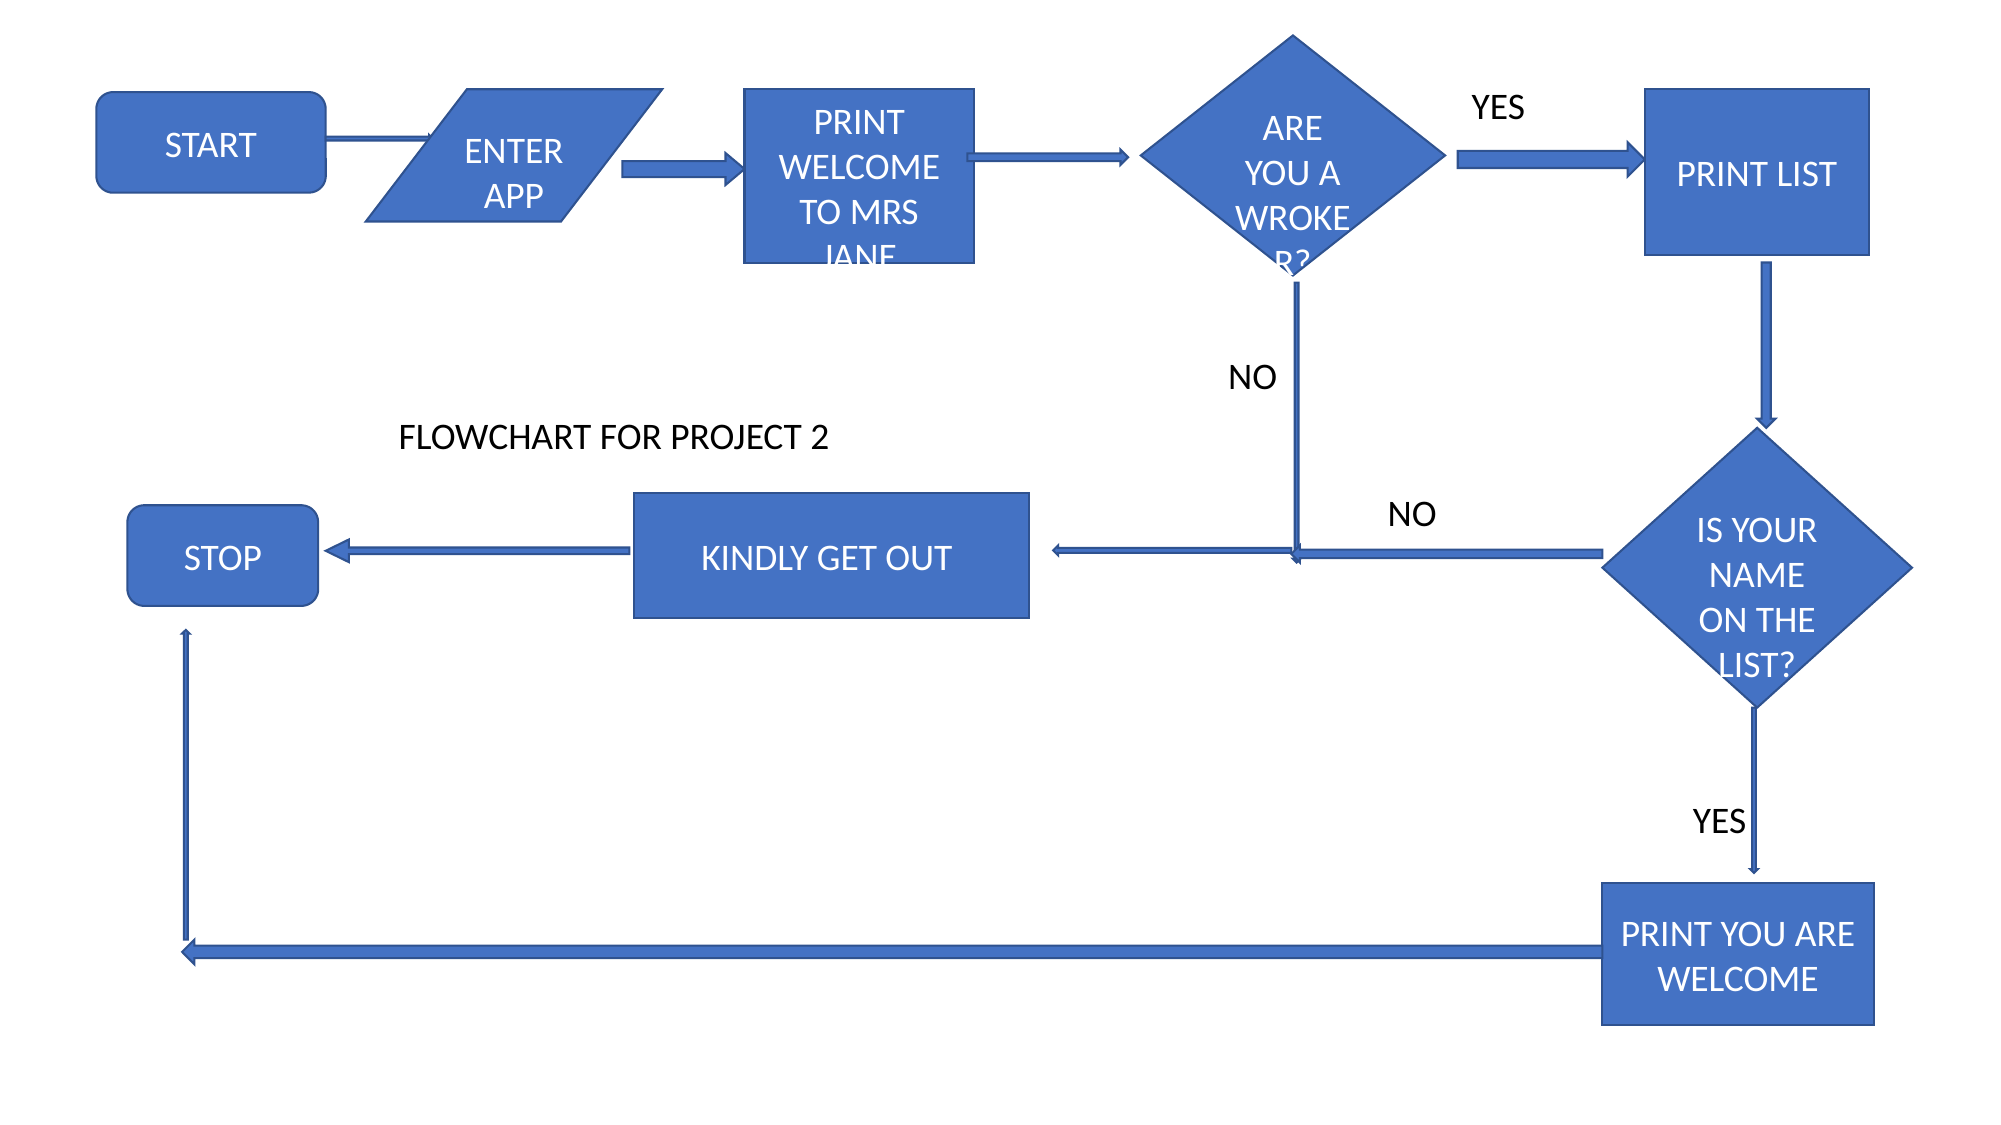

ARE YOU A WROKER?
YES
ENTER APP
PRINT WELCOME TO MRS JANE &ENTERPRISES
PRINT LIST
START
NO
FLOWCHART FOR PROJECT 2
IS YOUR NAME ON THE LIST?
NO
KINDLY GET OUT
STOP
YES
PRINT YOU ARE WELCOME